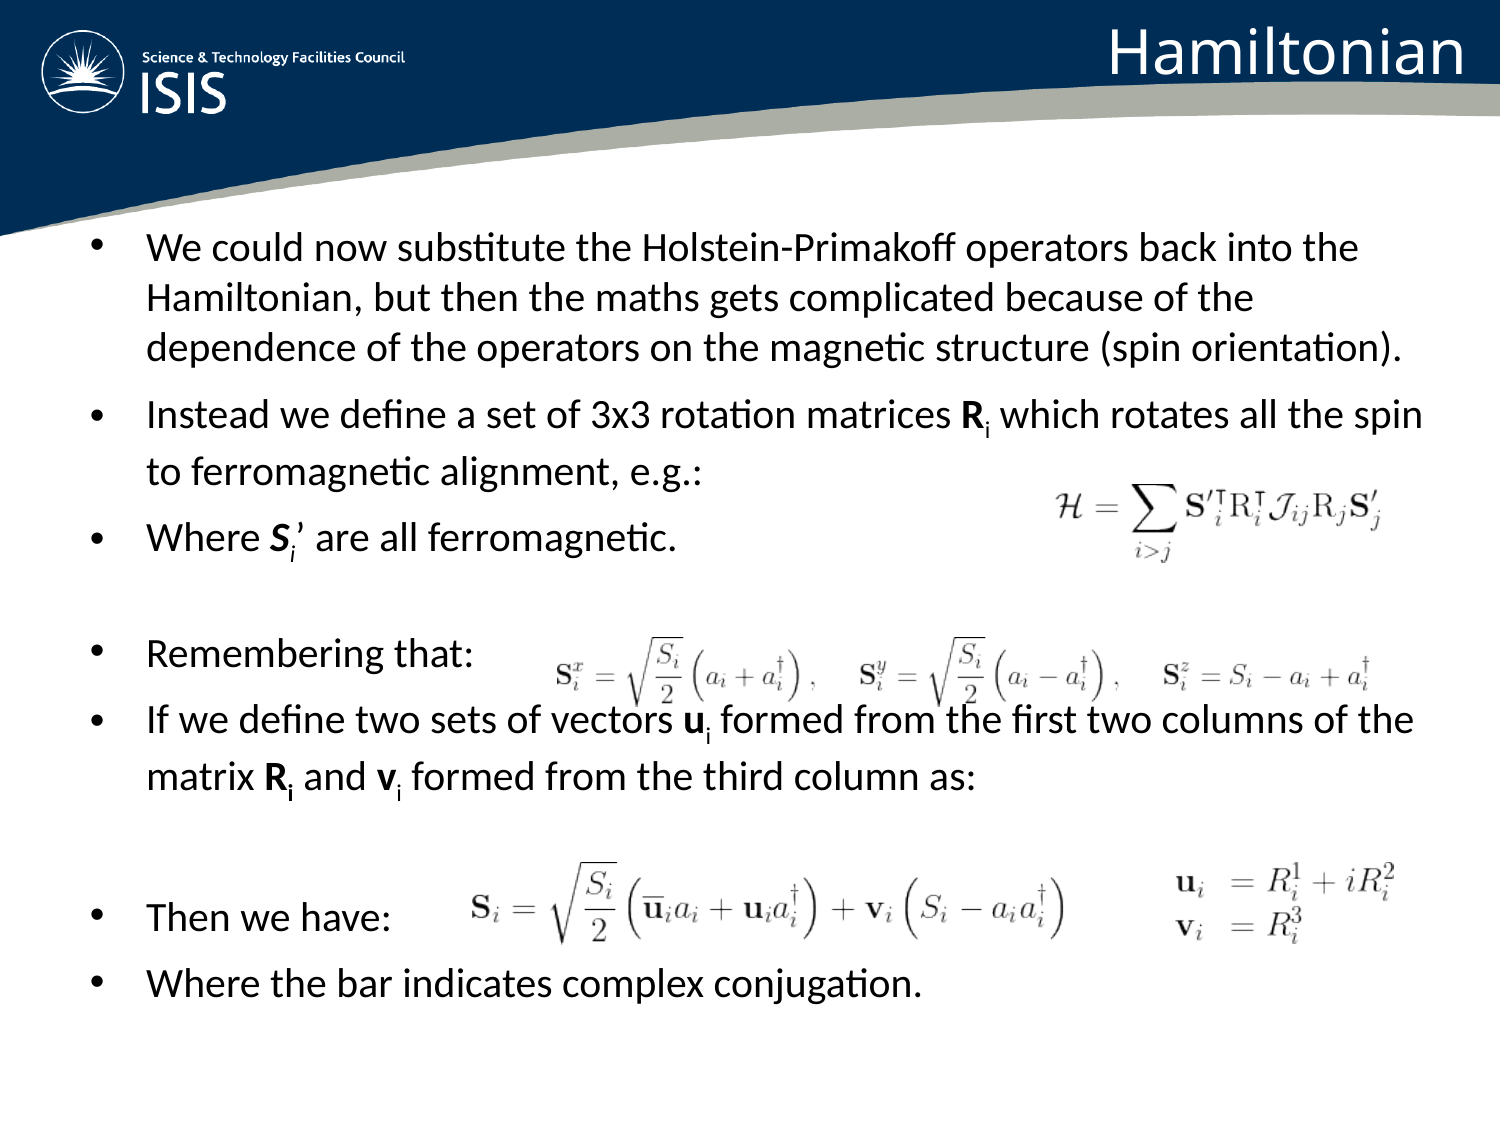

Hamiltonian
We could now substitute the Holstein-Primakoff operators back into the Hamiltonian, but then the maths gets complicated because of the dependence of the operators on the magnetic structure (spin orientation).
Instead we define a set of 3x3 rotation matrices Ri which rotates all the spin to ferromagnetic alignment, e.g.:
Where Si’ are all ferromagnetic.
Remembering that:
If we define two sets of vectors ui formed from the first two columns of the matrix Ri and vi formed from the third column as:
Then we have:
Where the bar indicates complex conjugation.